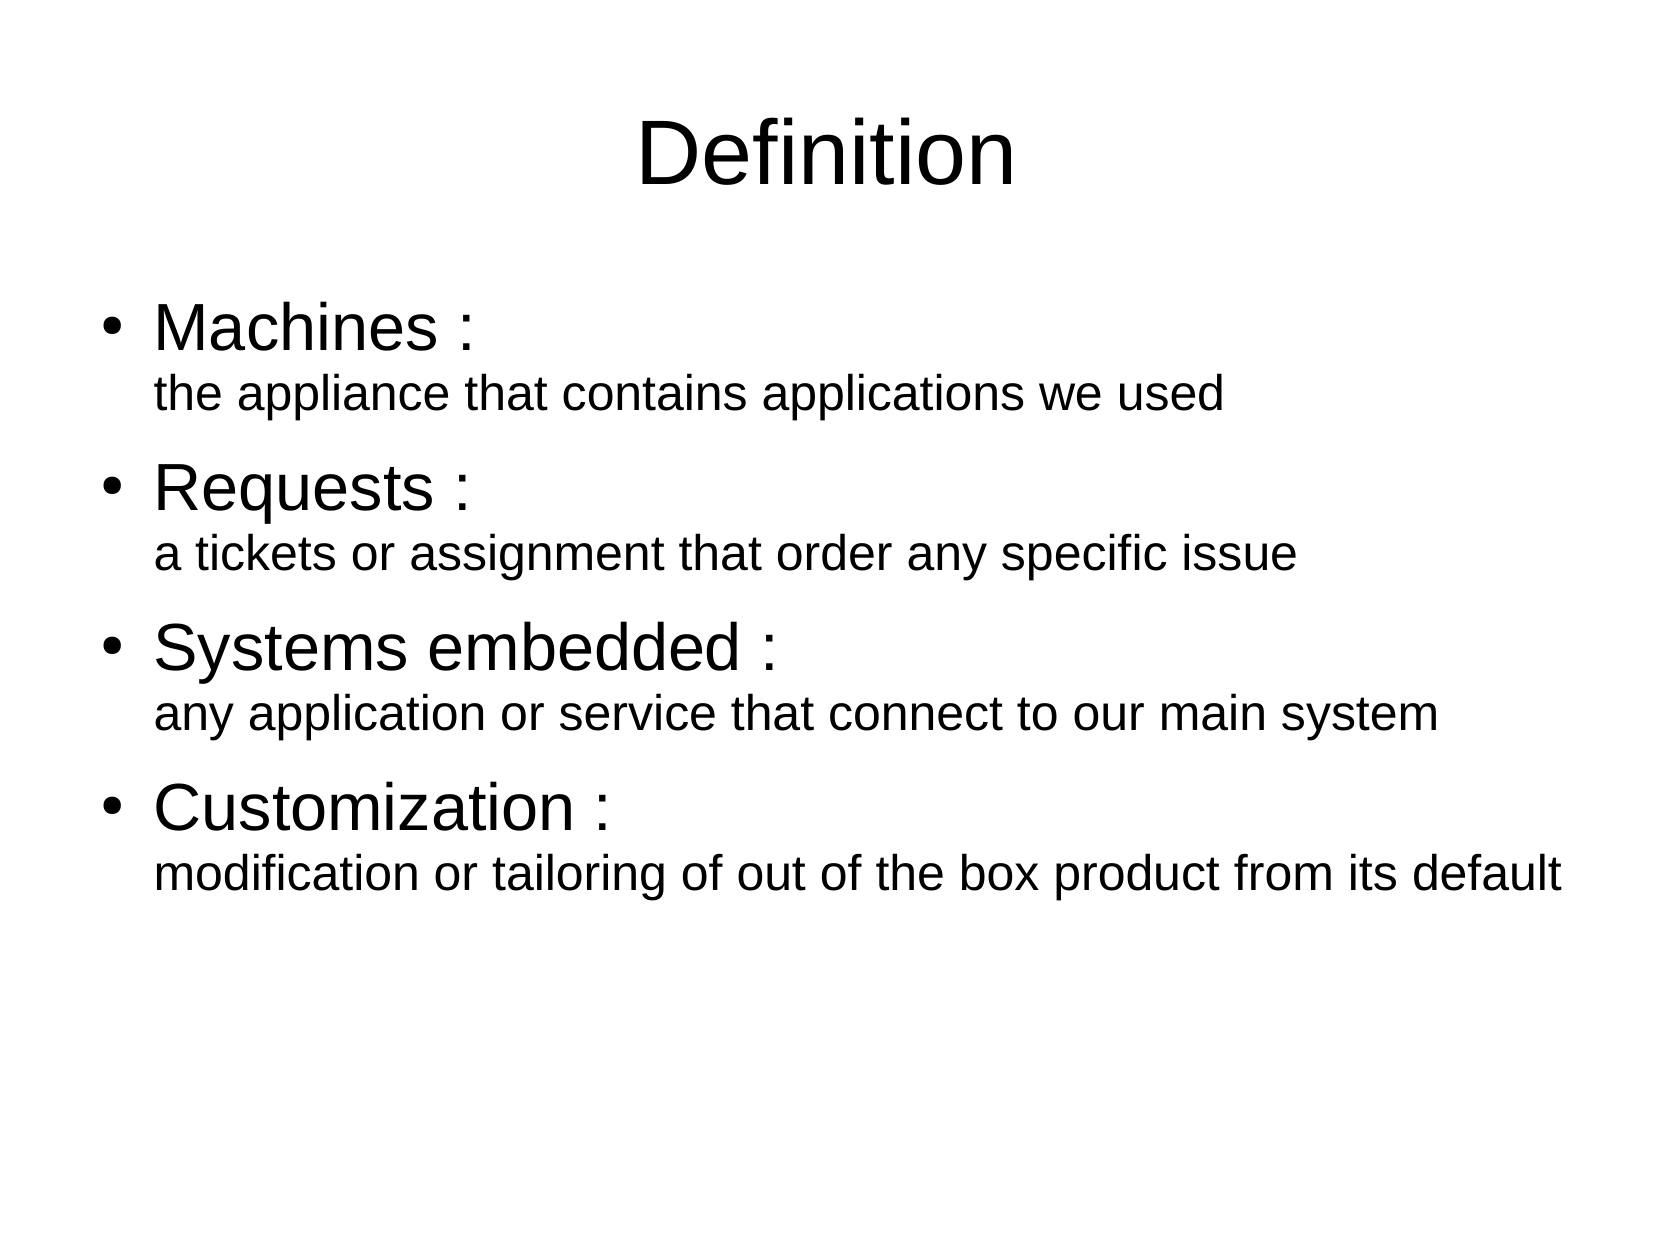

# Definition
Machines :
the appliance that contains applications we used
Requests :
a tickets or assignment that order any specific issue
Systems embedded :
any application or service that connect to our main system
Customization :
modification or tailoring of out of the box product from its default